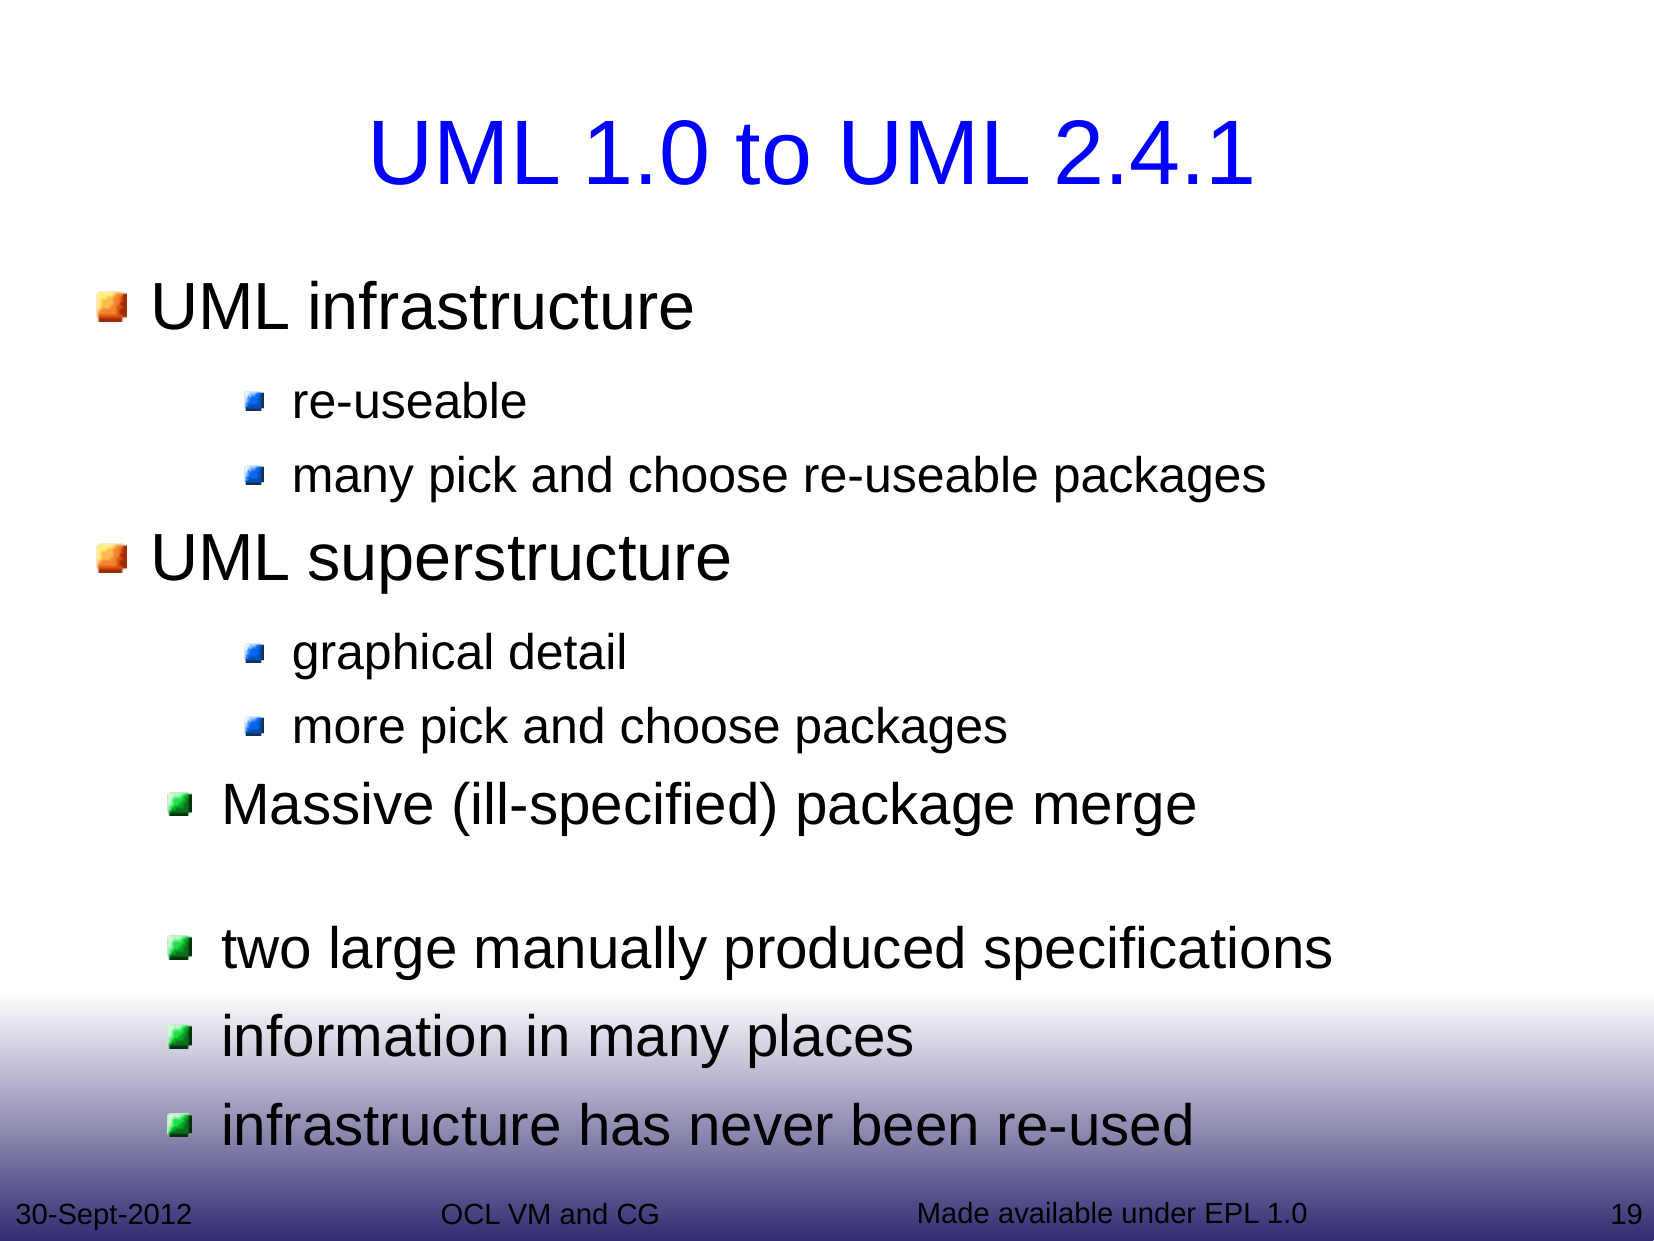

# UML 1.0 to UML 2.4.1
UML infrastructure
re-useable
many pick and choose re-useable packages
UML superstructure
graphical detail
more pick and choose packages
Massive (ill-specified) package merge
two large manually produced specifications
information in many places
infrastructure has never been re-used
30-Sept-2012
OCL VM and CG
19